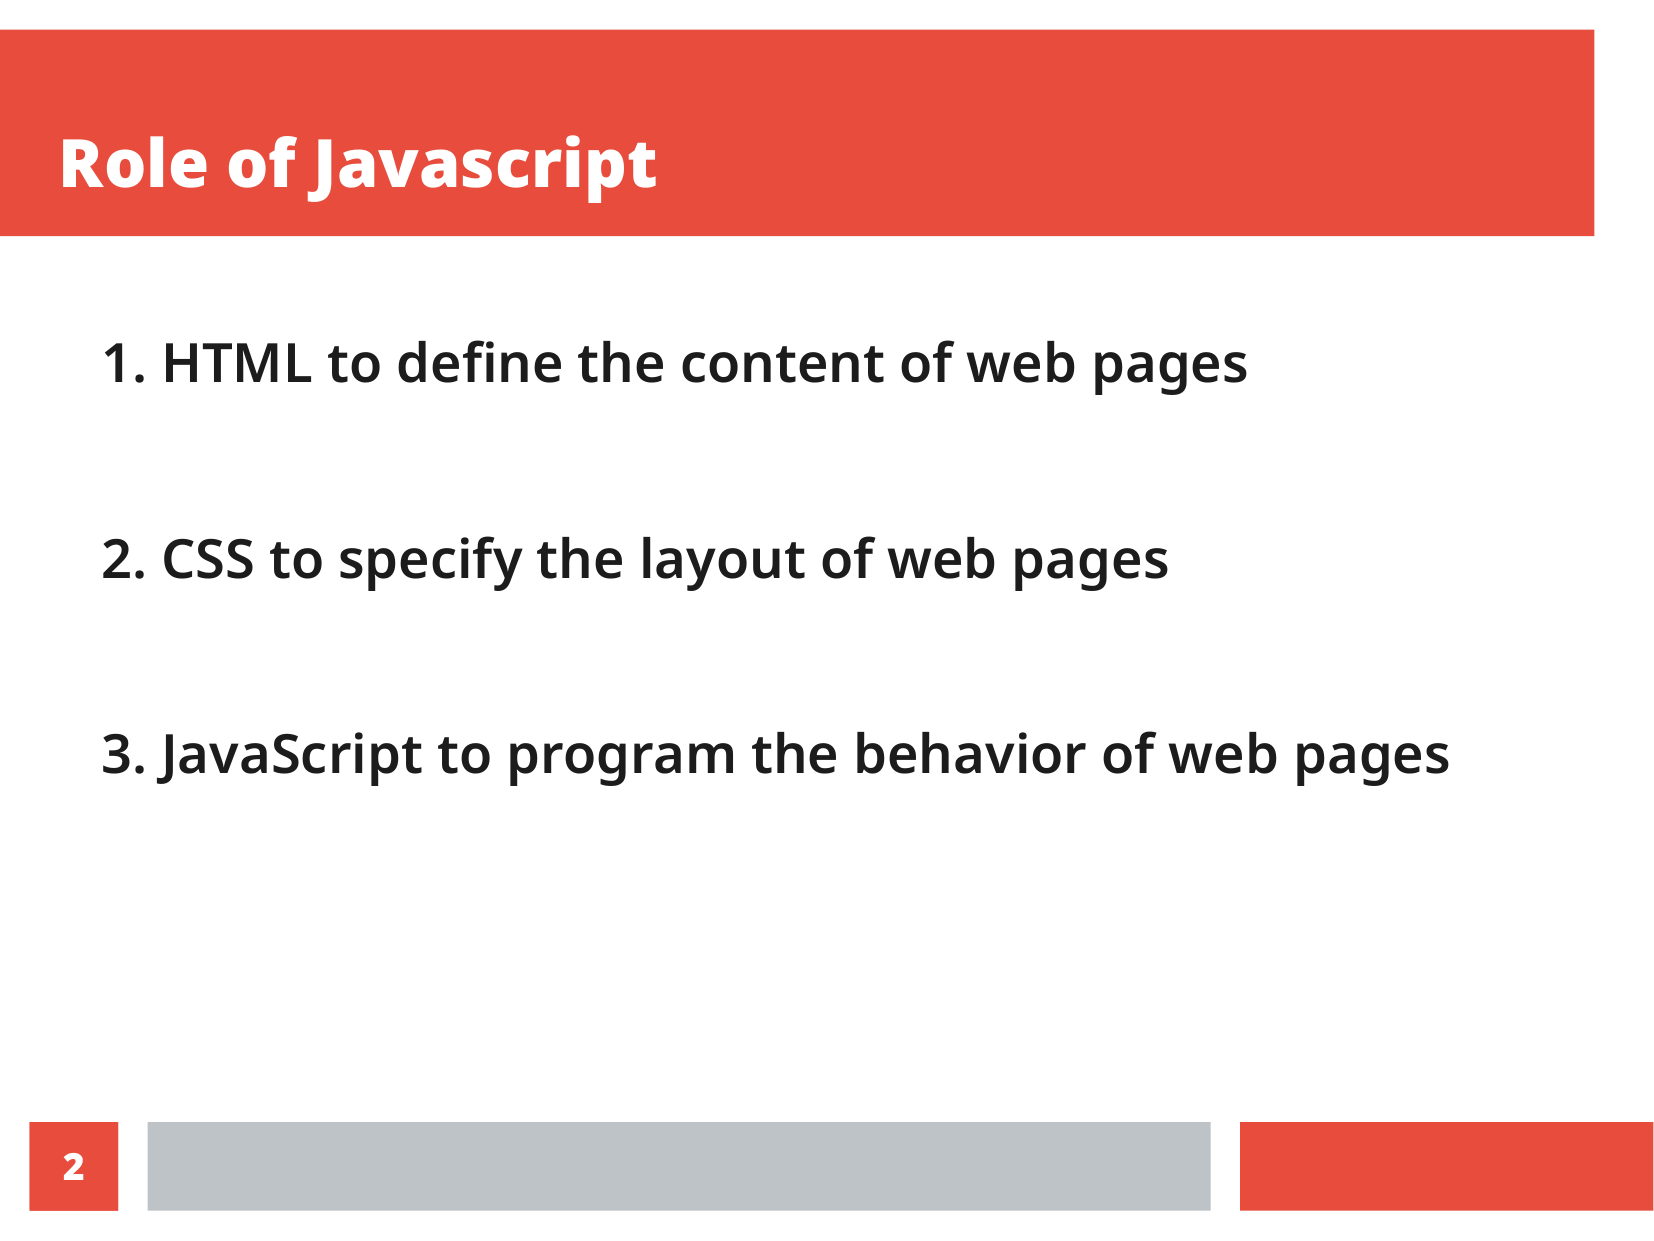

# Role of Javascript
 1. HTML to define the content of web pages
 2. CSS to specify the layout of web pages
 3. JavaScript to program the behavior of web pages
2